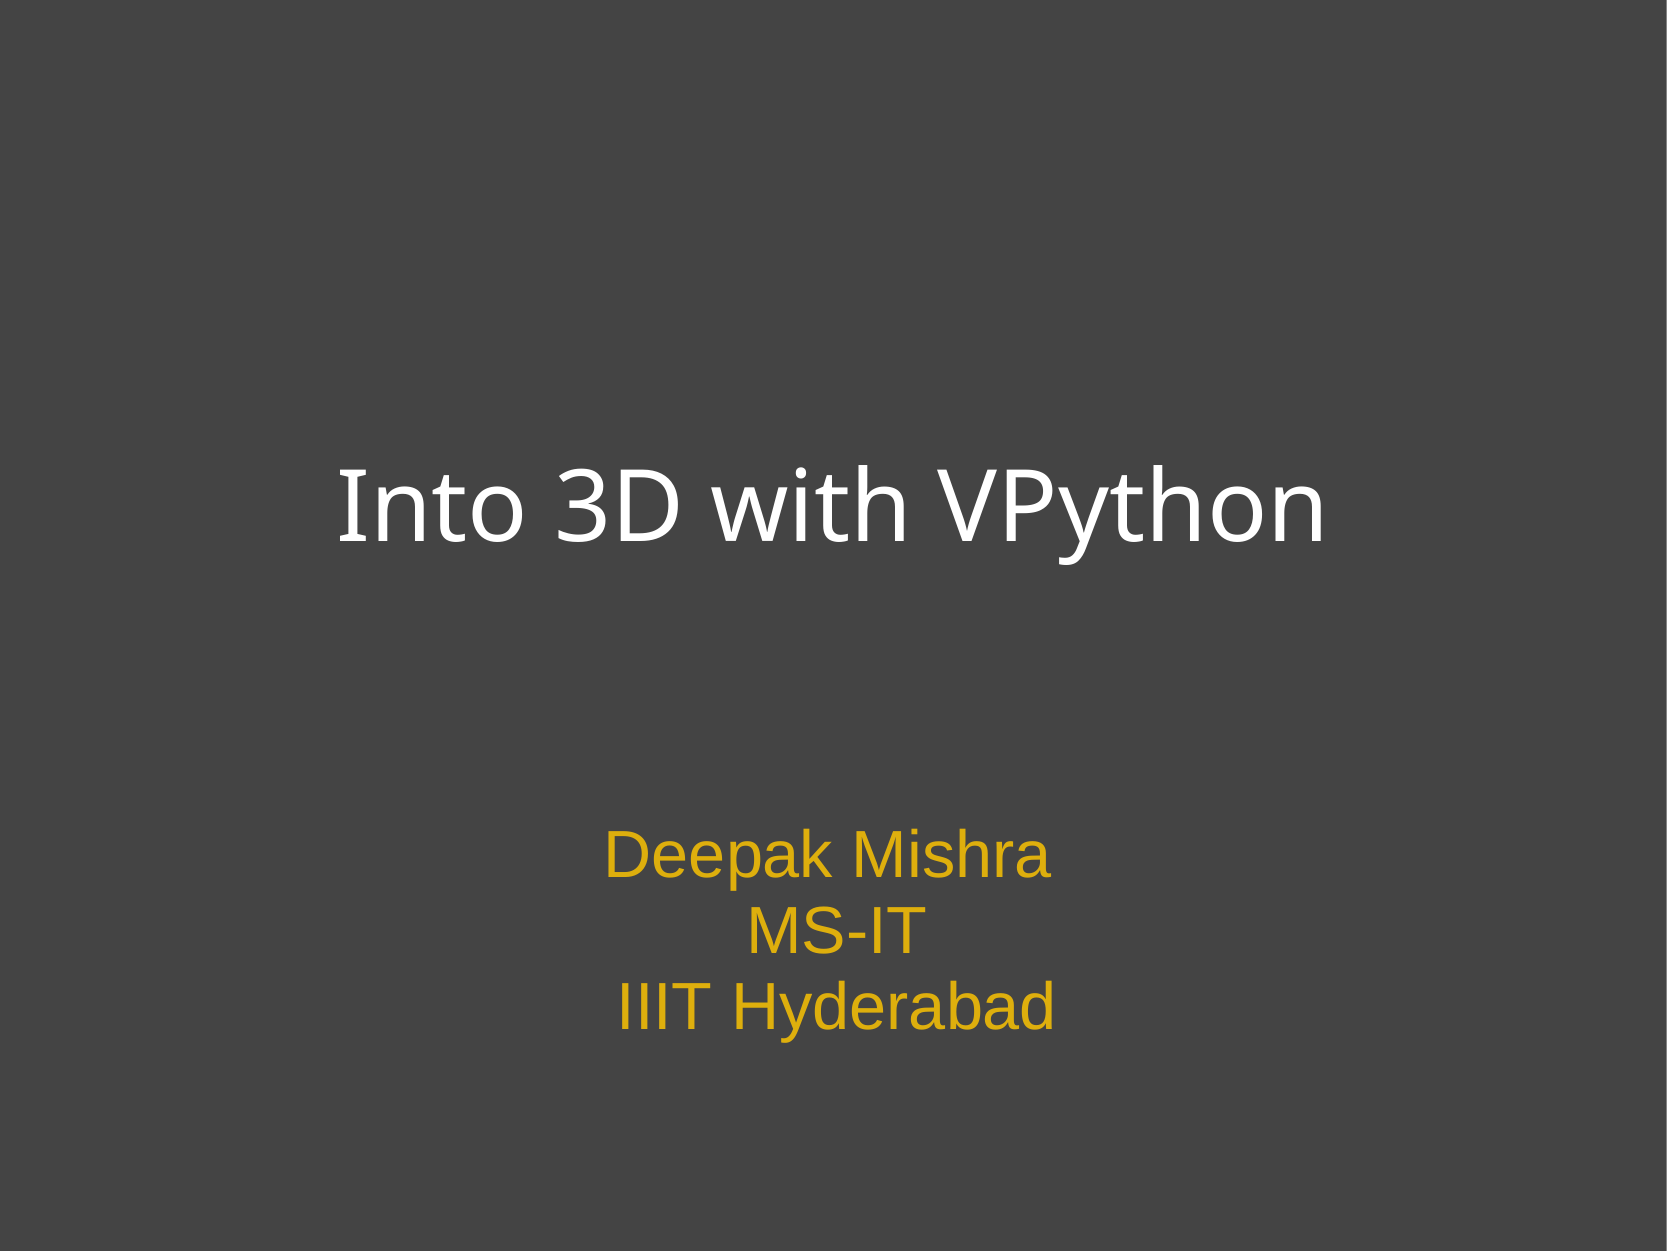

# Into 3D with VPython
Deepak Mishra
MS-IT
IIIT Hyderabad